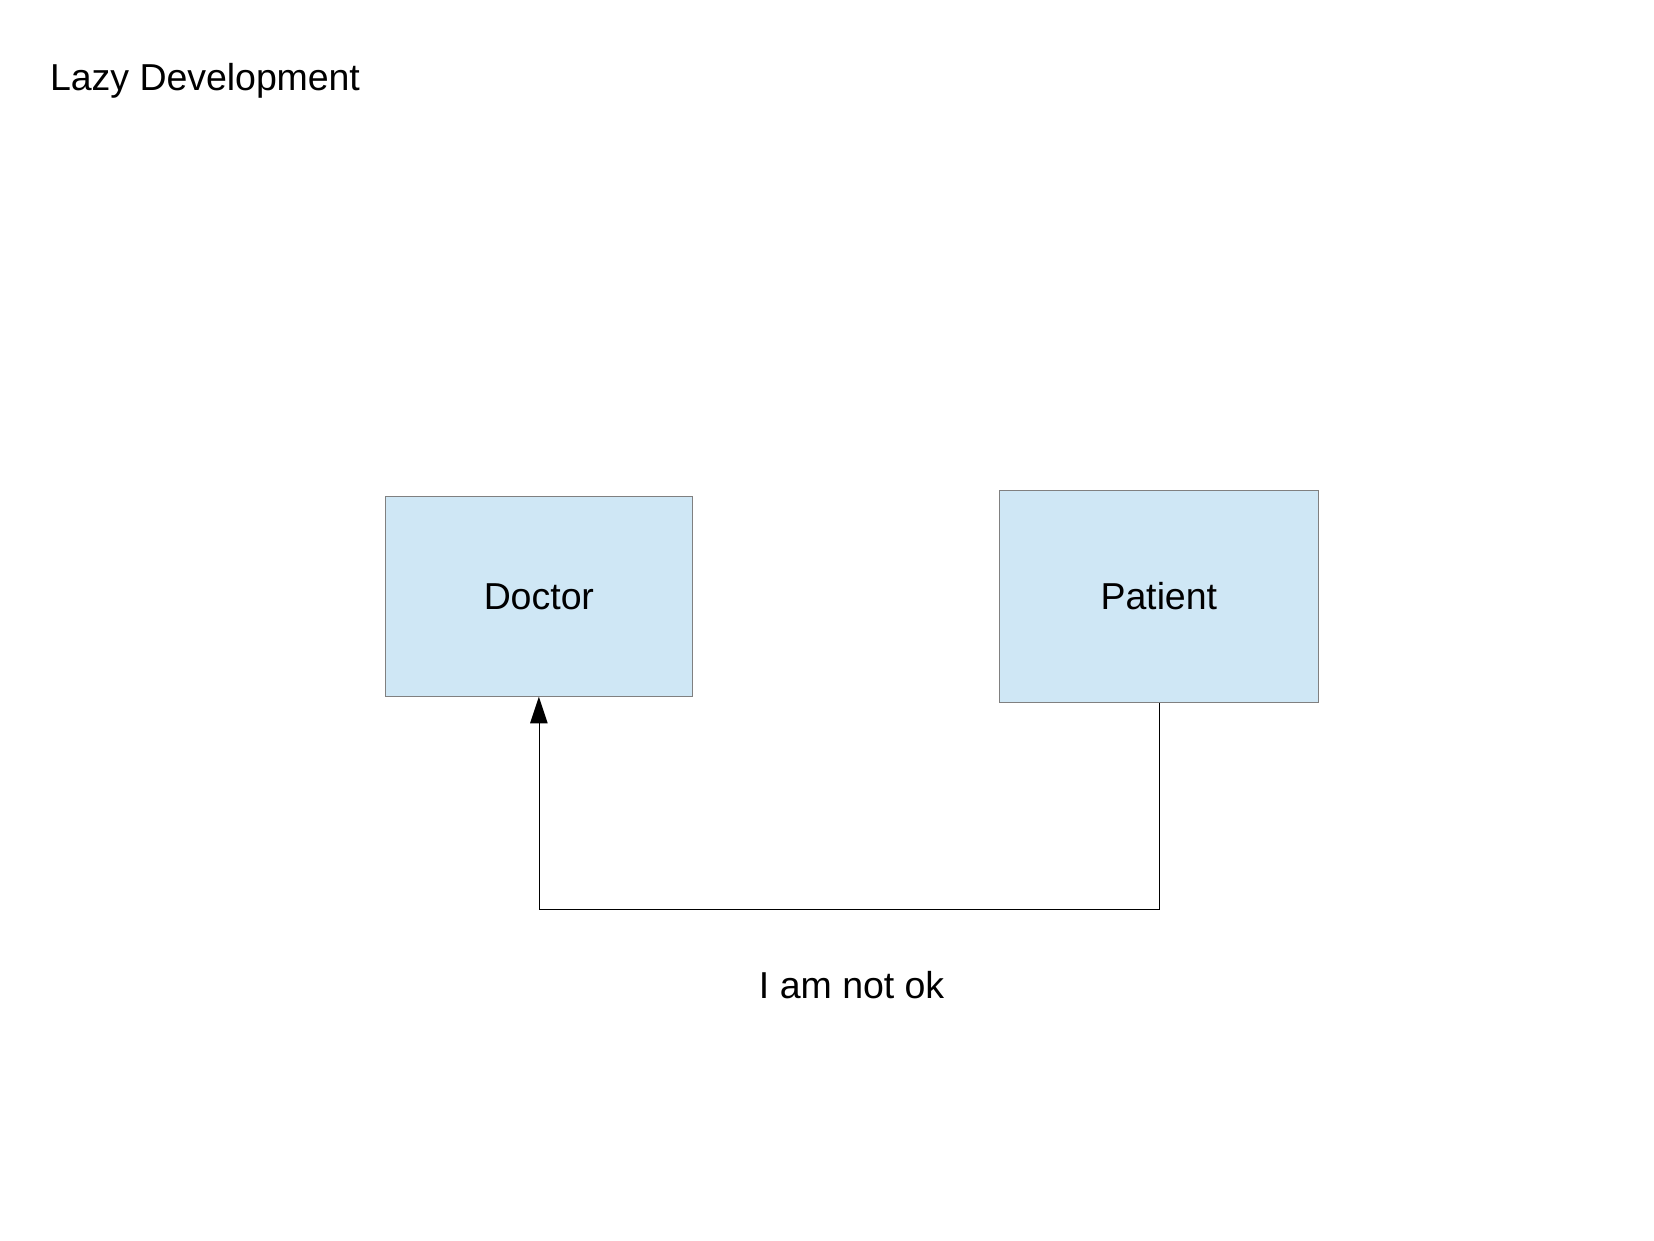

Lazy Development
Patient
Doctor
I am not ok